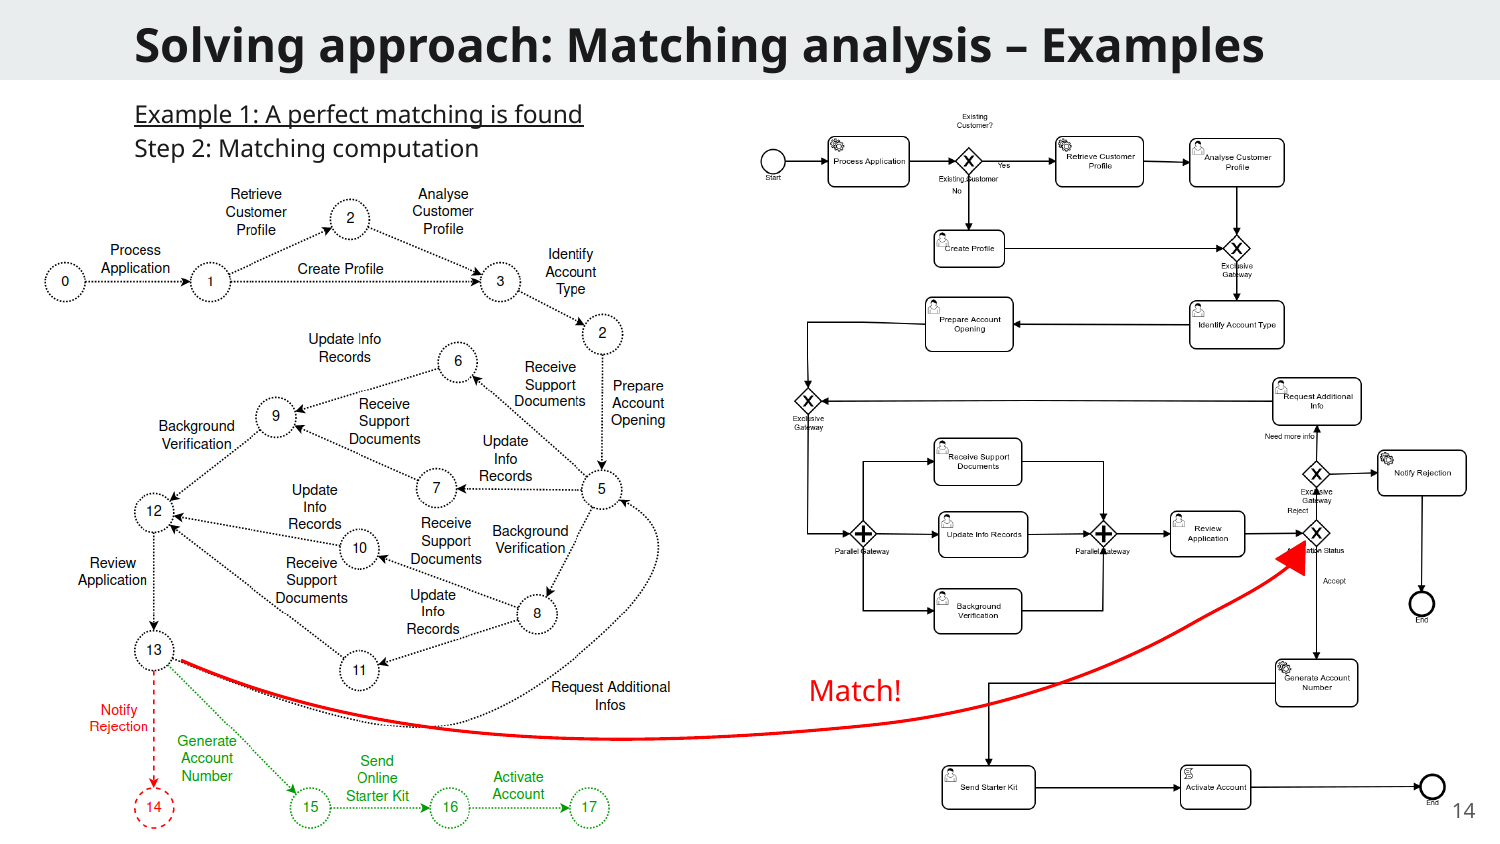

# Solving approach: Matching analysis – Examples
Example 1: A perfect matching is found
Step 2: Matching computation
Match!